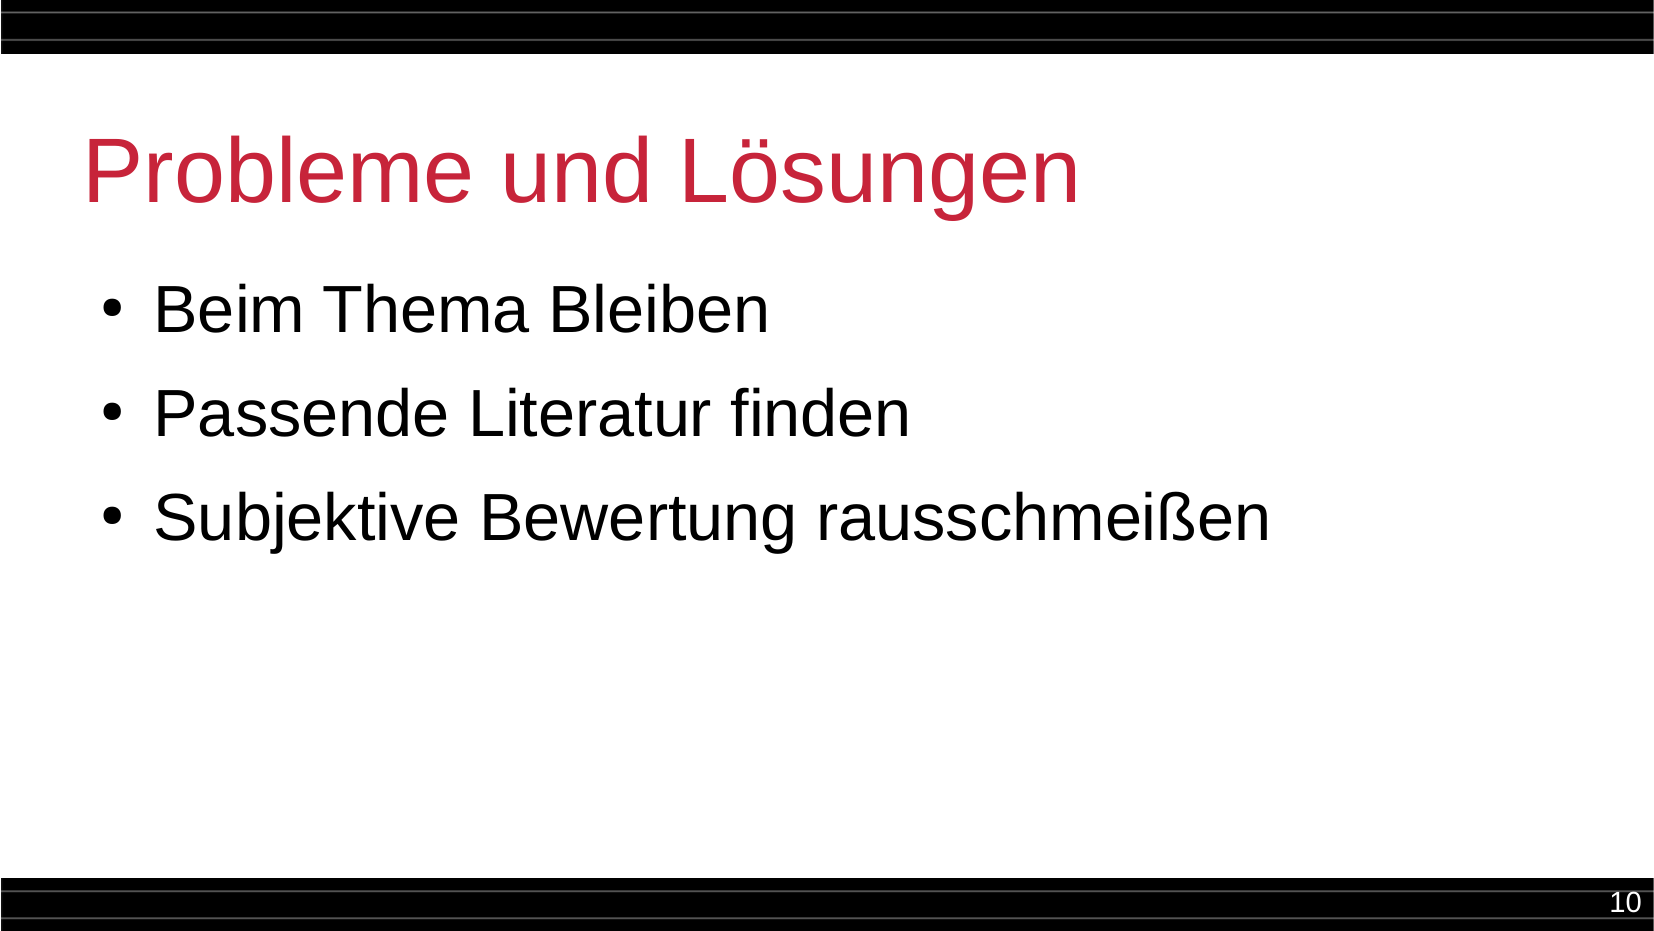

# Probleme und Lösungen
Beim Thema Bleiben
Passende Literatur finden
Subjektive Bewertung rausschmeißen